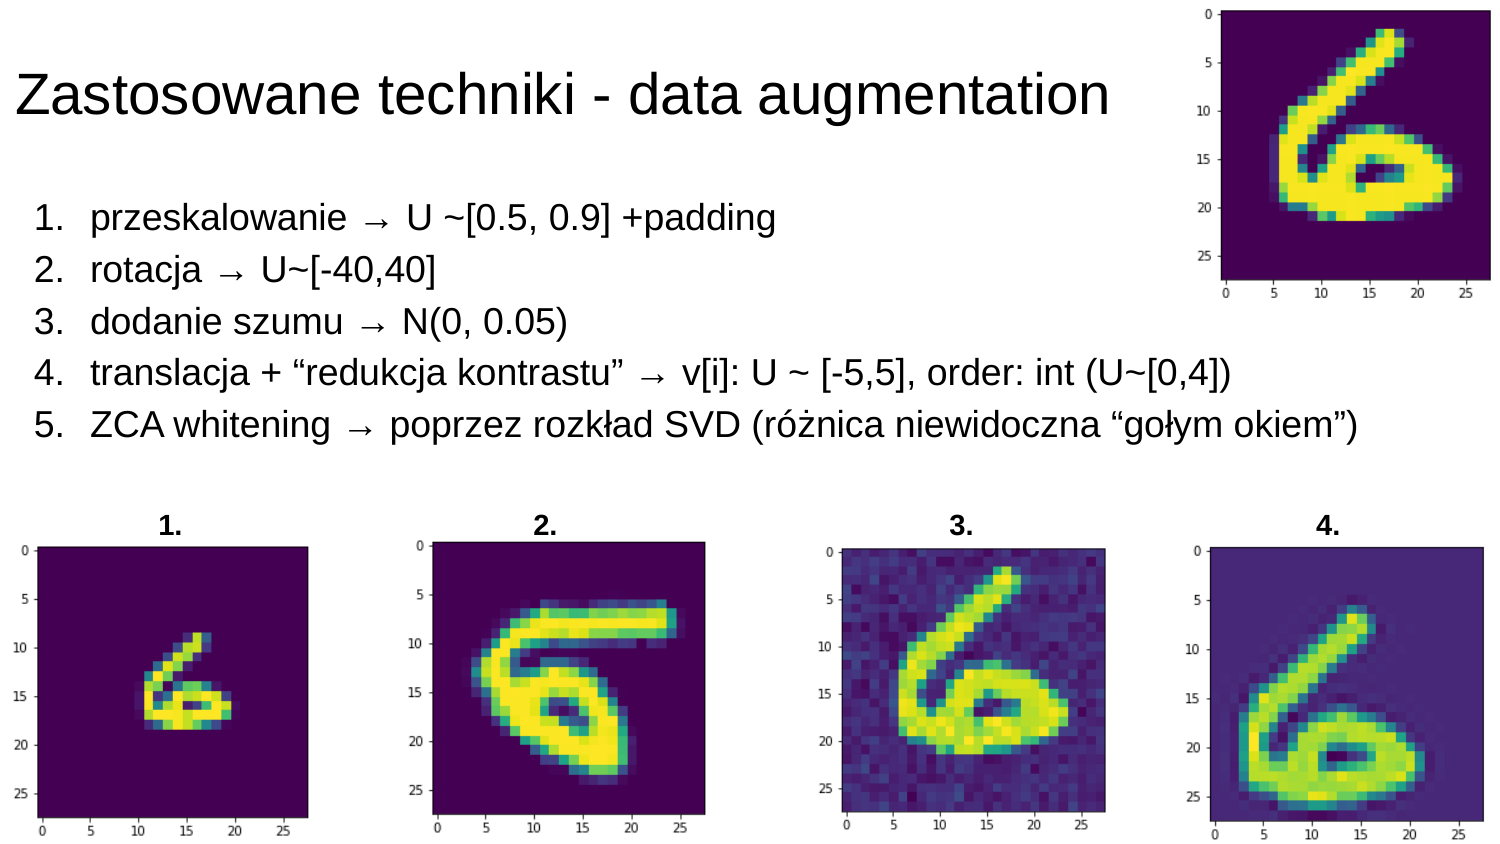

# Zastosowane techniki - data augmentation
przeskalowanie → U ~[0.5, 0.9] +padding
rotacja → U~[-40,40]
dodanie szumu → N(0, 0.05)
translacja + “redukcja kontrastu” → v[i]: U ~ [-5,5], order: int (U~[0,4])
ZCA whitening → poprzez rozkład SVD (różnica niewidoczna “gołym okiem”)
1.					2.					 3.					 4.